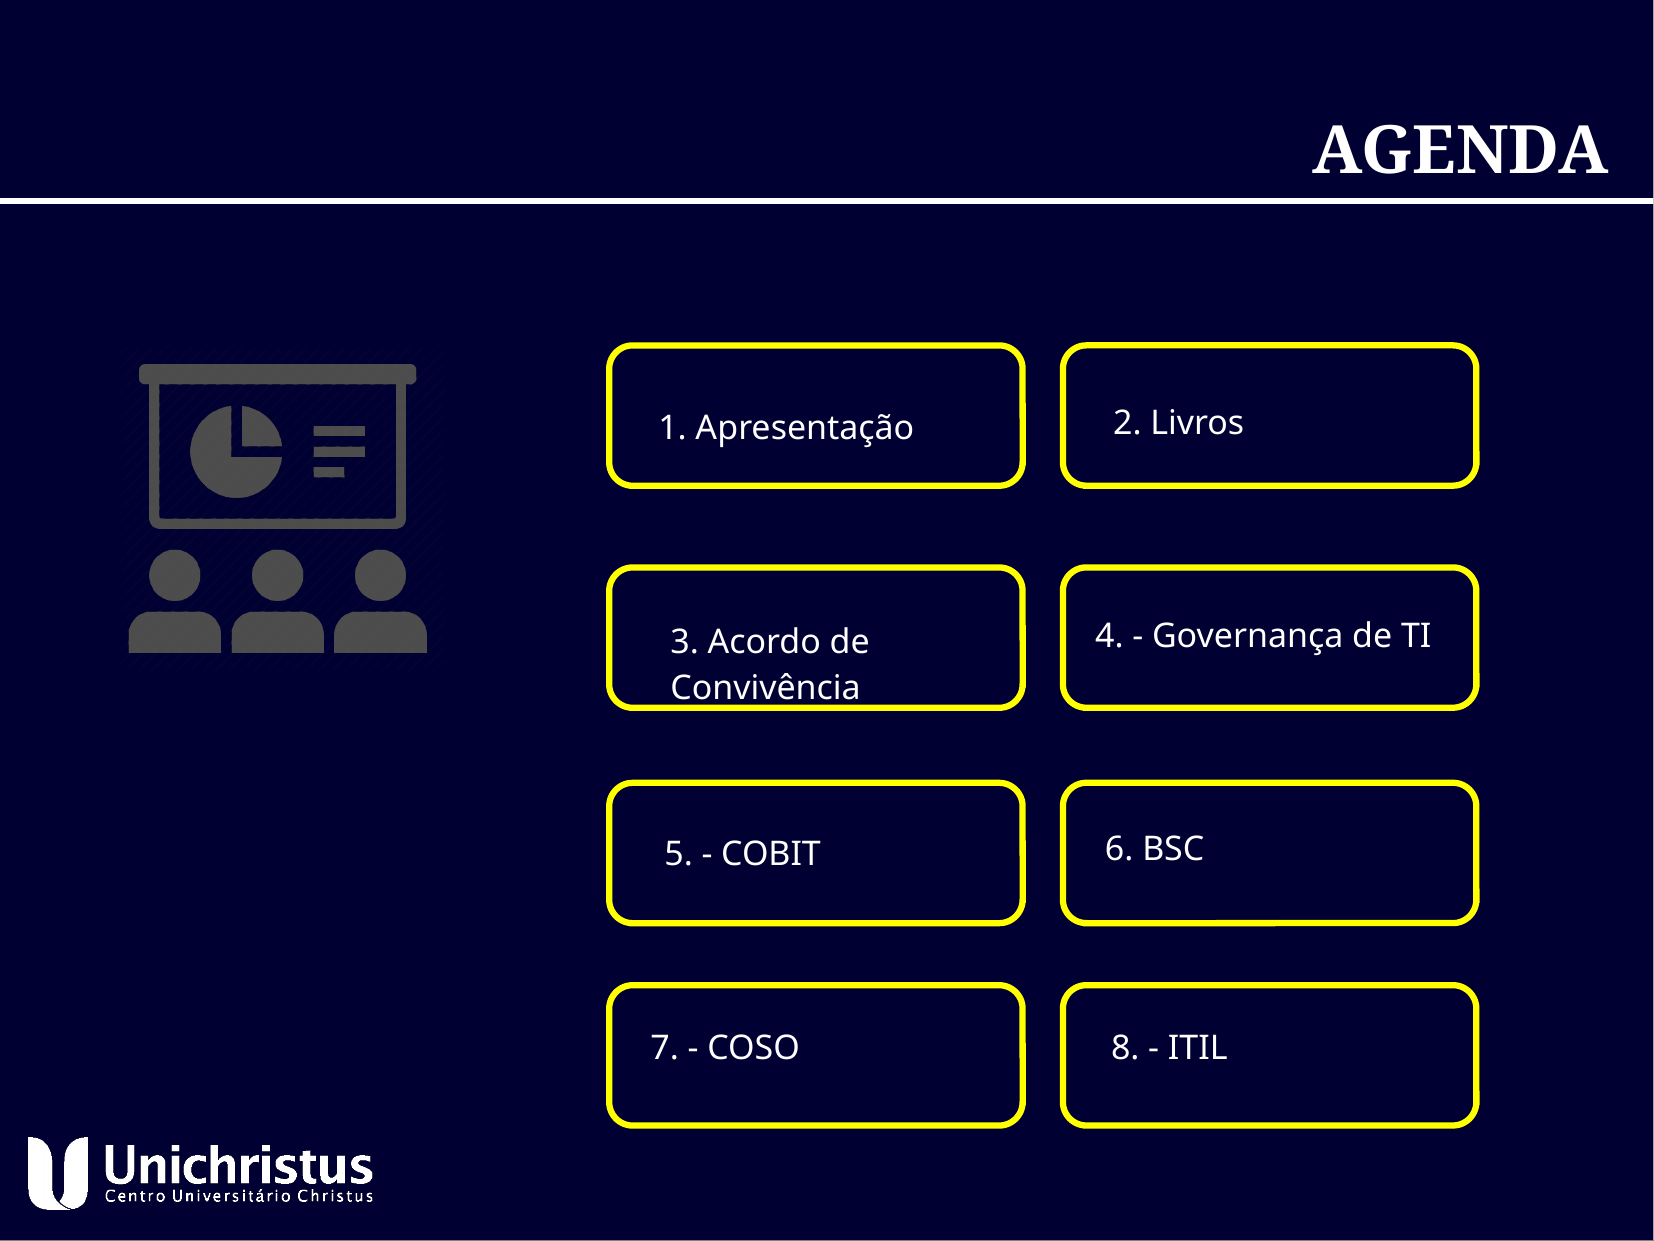

AGENDA
2. Livros
1. Apresentação
4. - Governança de TI
3. Acordo de Convivência
6. BSC
5. - COBIT
7. - COSO
8. - ITIL